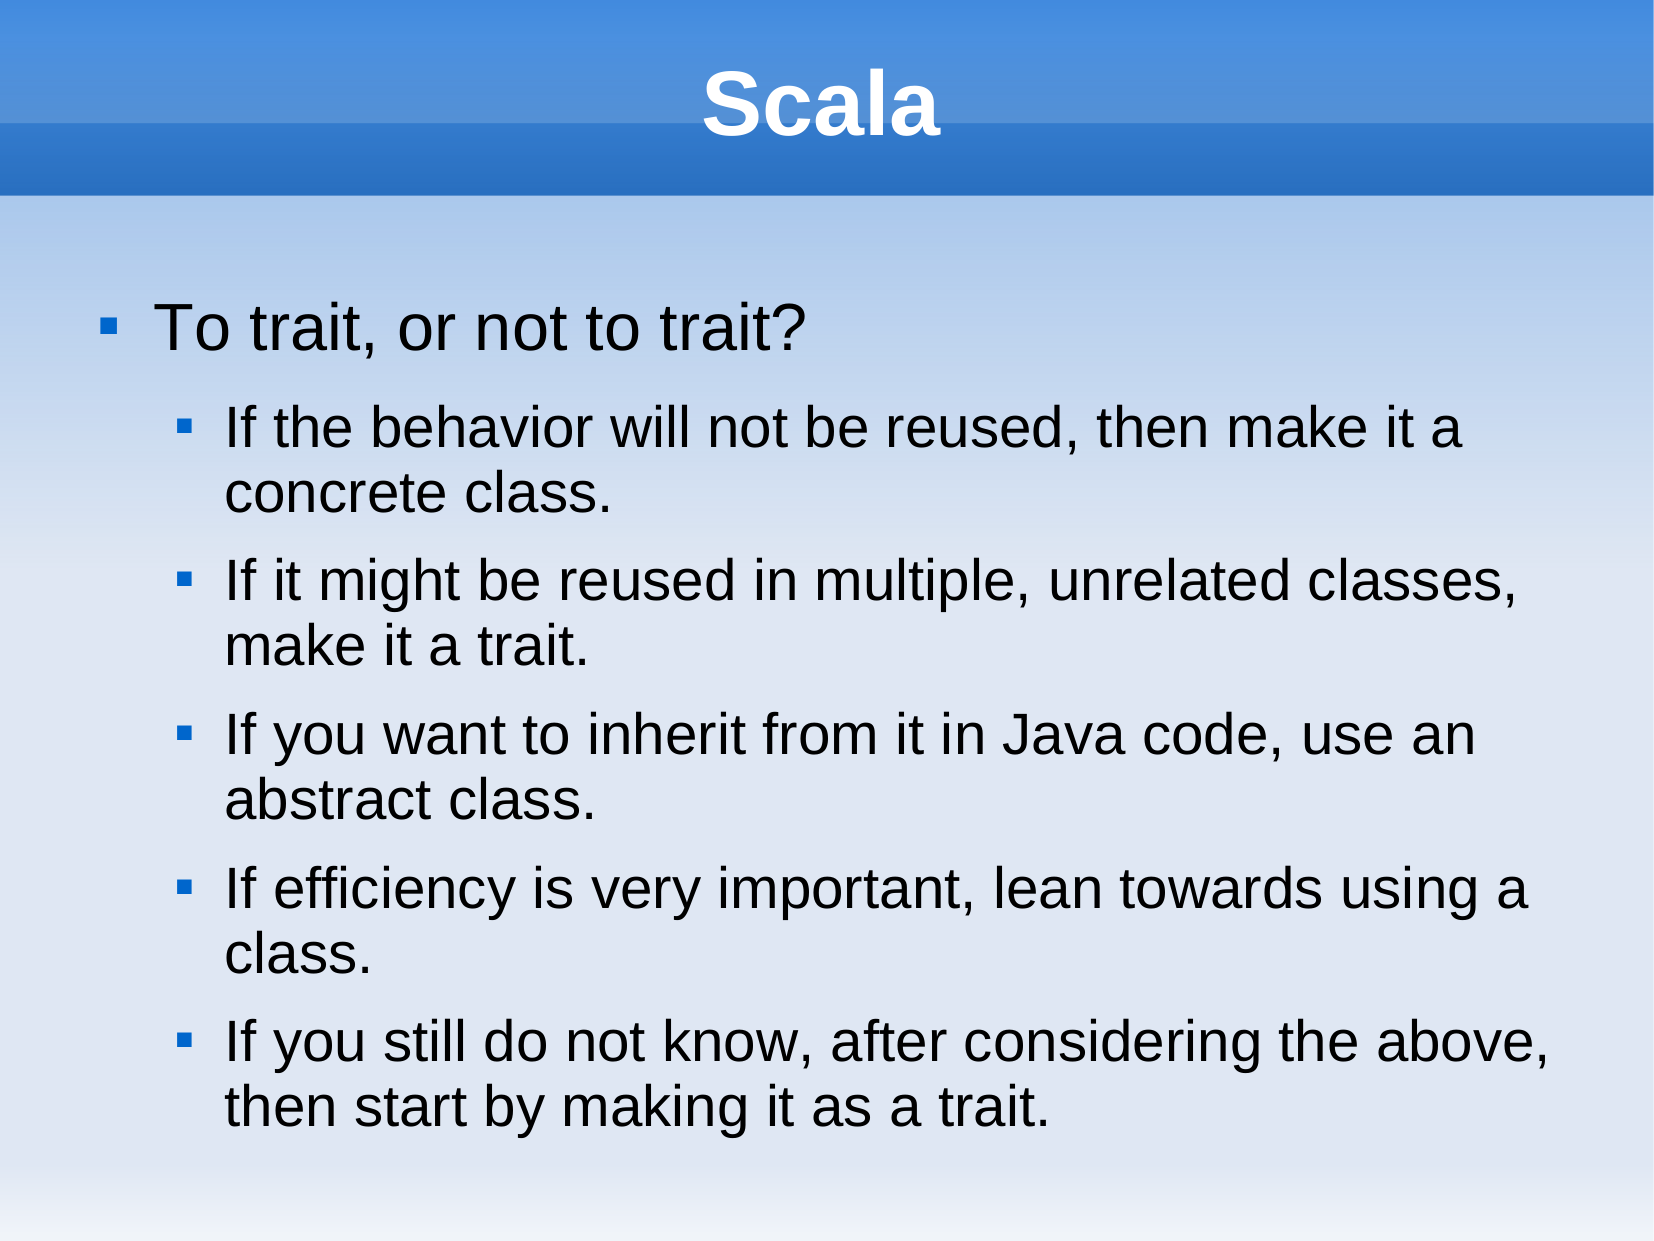

# Scala
To trait, or not to trait?
If the behavior will not be reused, then make it a concrete class.
If it might be reused in multiple, unrelated classes, make it a trait.
If you want to inherit from it in Java code, use an abstract class.
If efficiency is very important, lean towards using a class.
If you still do not know, after considering the above, then start by making it as a trait.